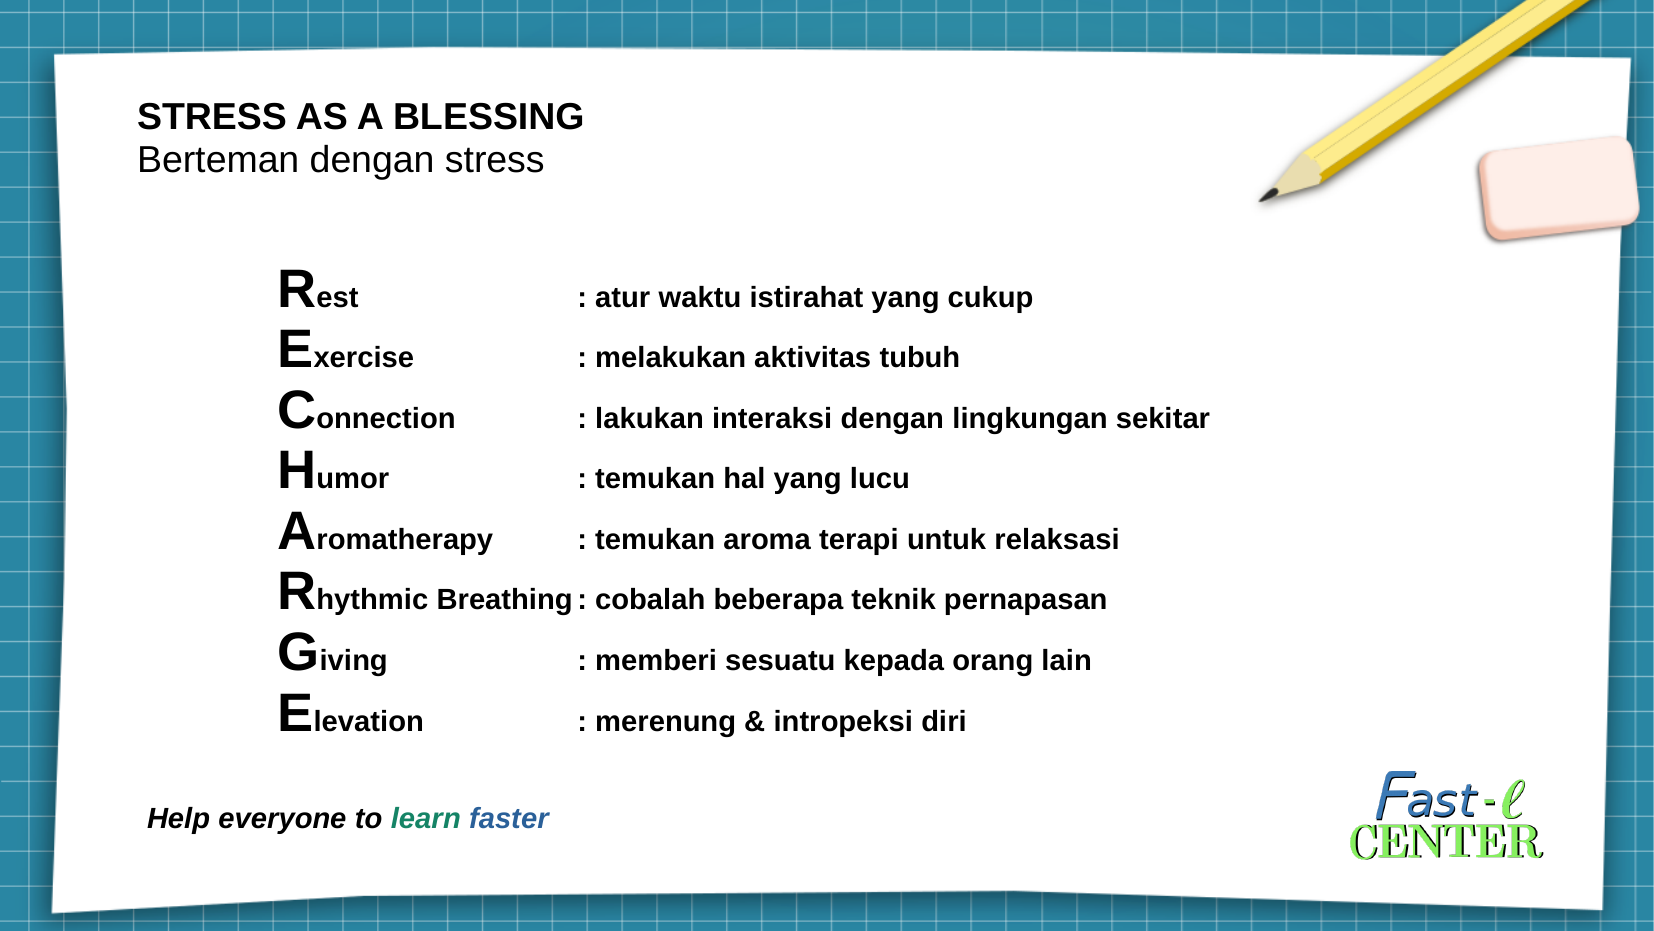

STRESS AS A BLESSING
Berteman dengan stress
Rest			: atur waktu istirahat yang cukup
Exercise			: melakukan aktivitas tubuh
Connection		: lakukan interaksi dengan lingkungan sekitar
Humor			: temukan hal yang lucu
Aromatherapy		: temukan aroma terapi untuk relaksasi
Rhythmic Breathing	: cobalah beberapa teknik pernapasan
Giving			: memberi sesuatu kepada orang lain
Elevation			: merenung & intropeksi diri
Help everyone to learn faster